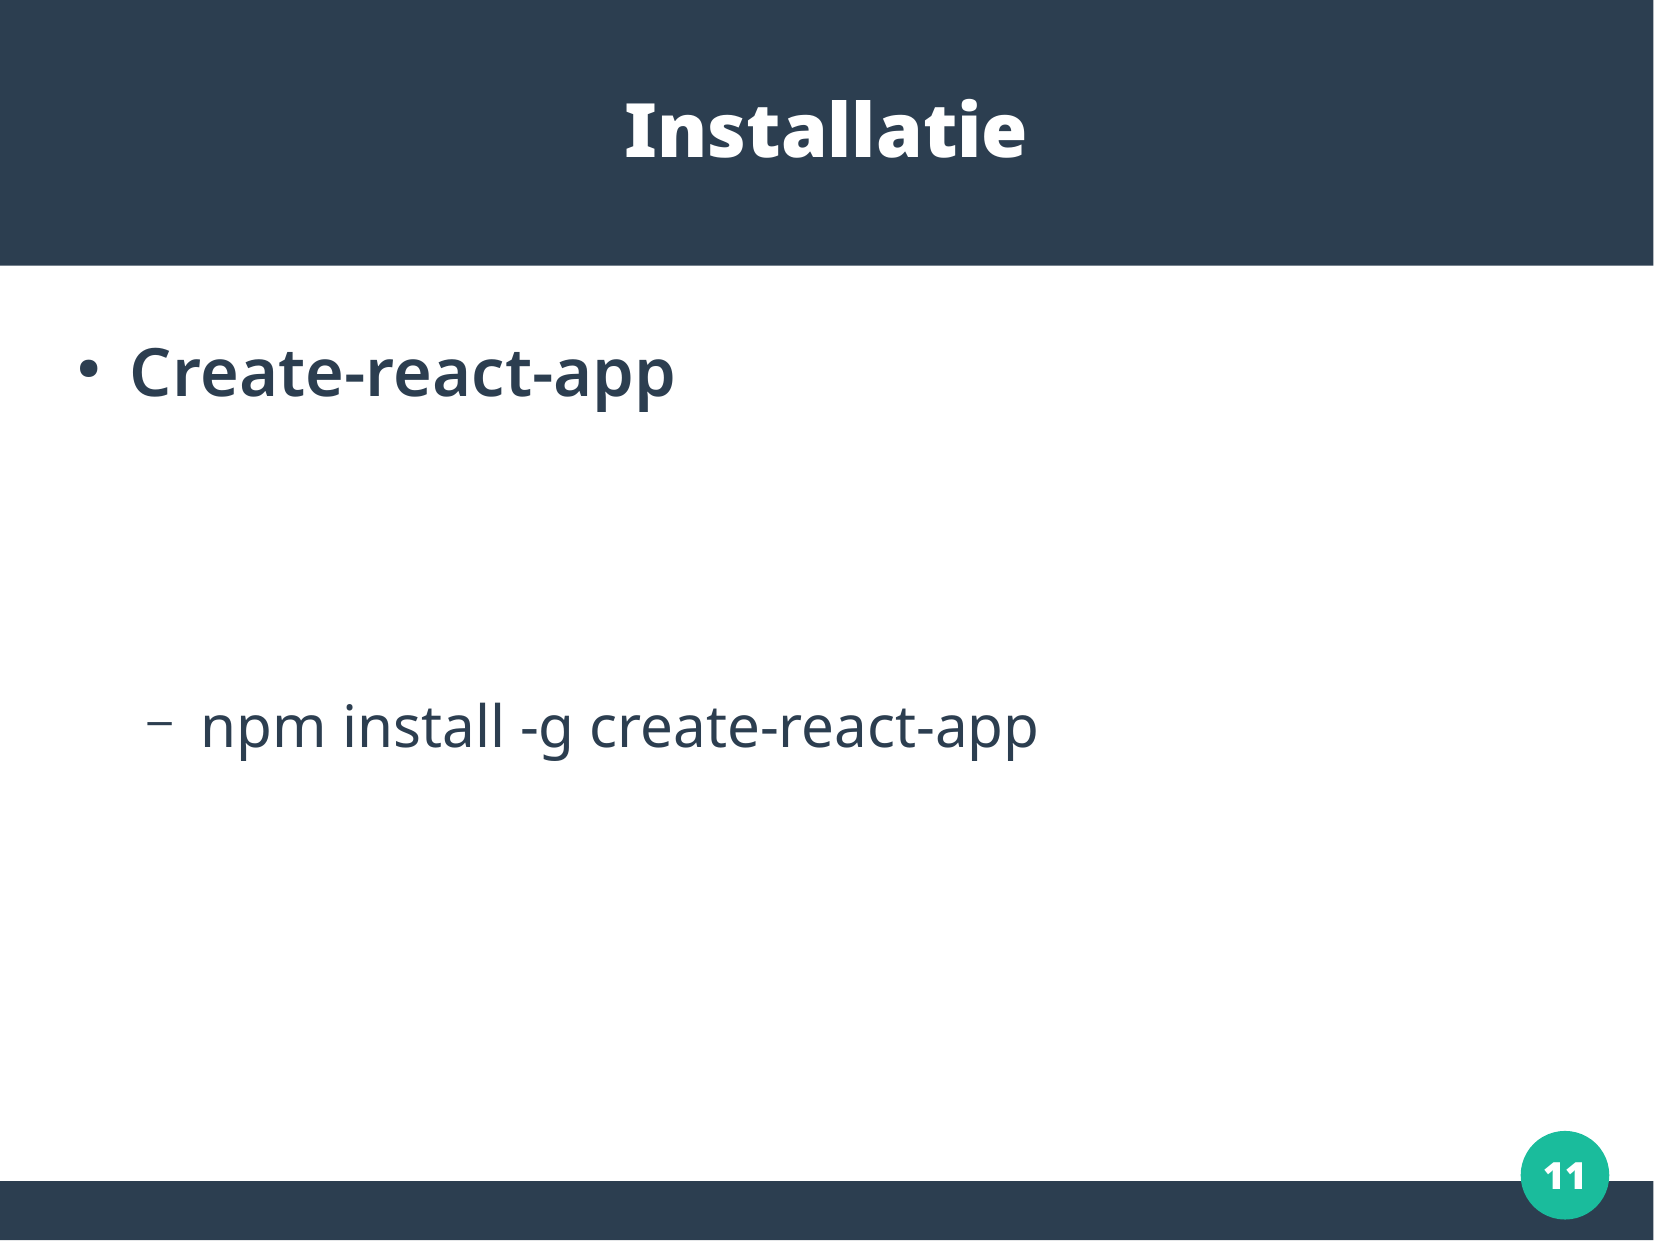

# Installatie
Create-react-app
npm install -g create-react-app
11